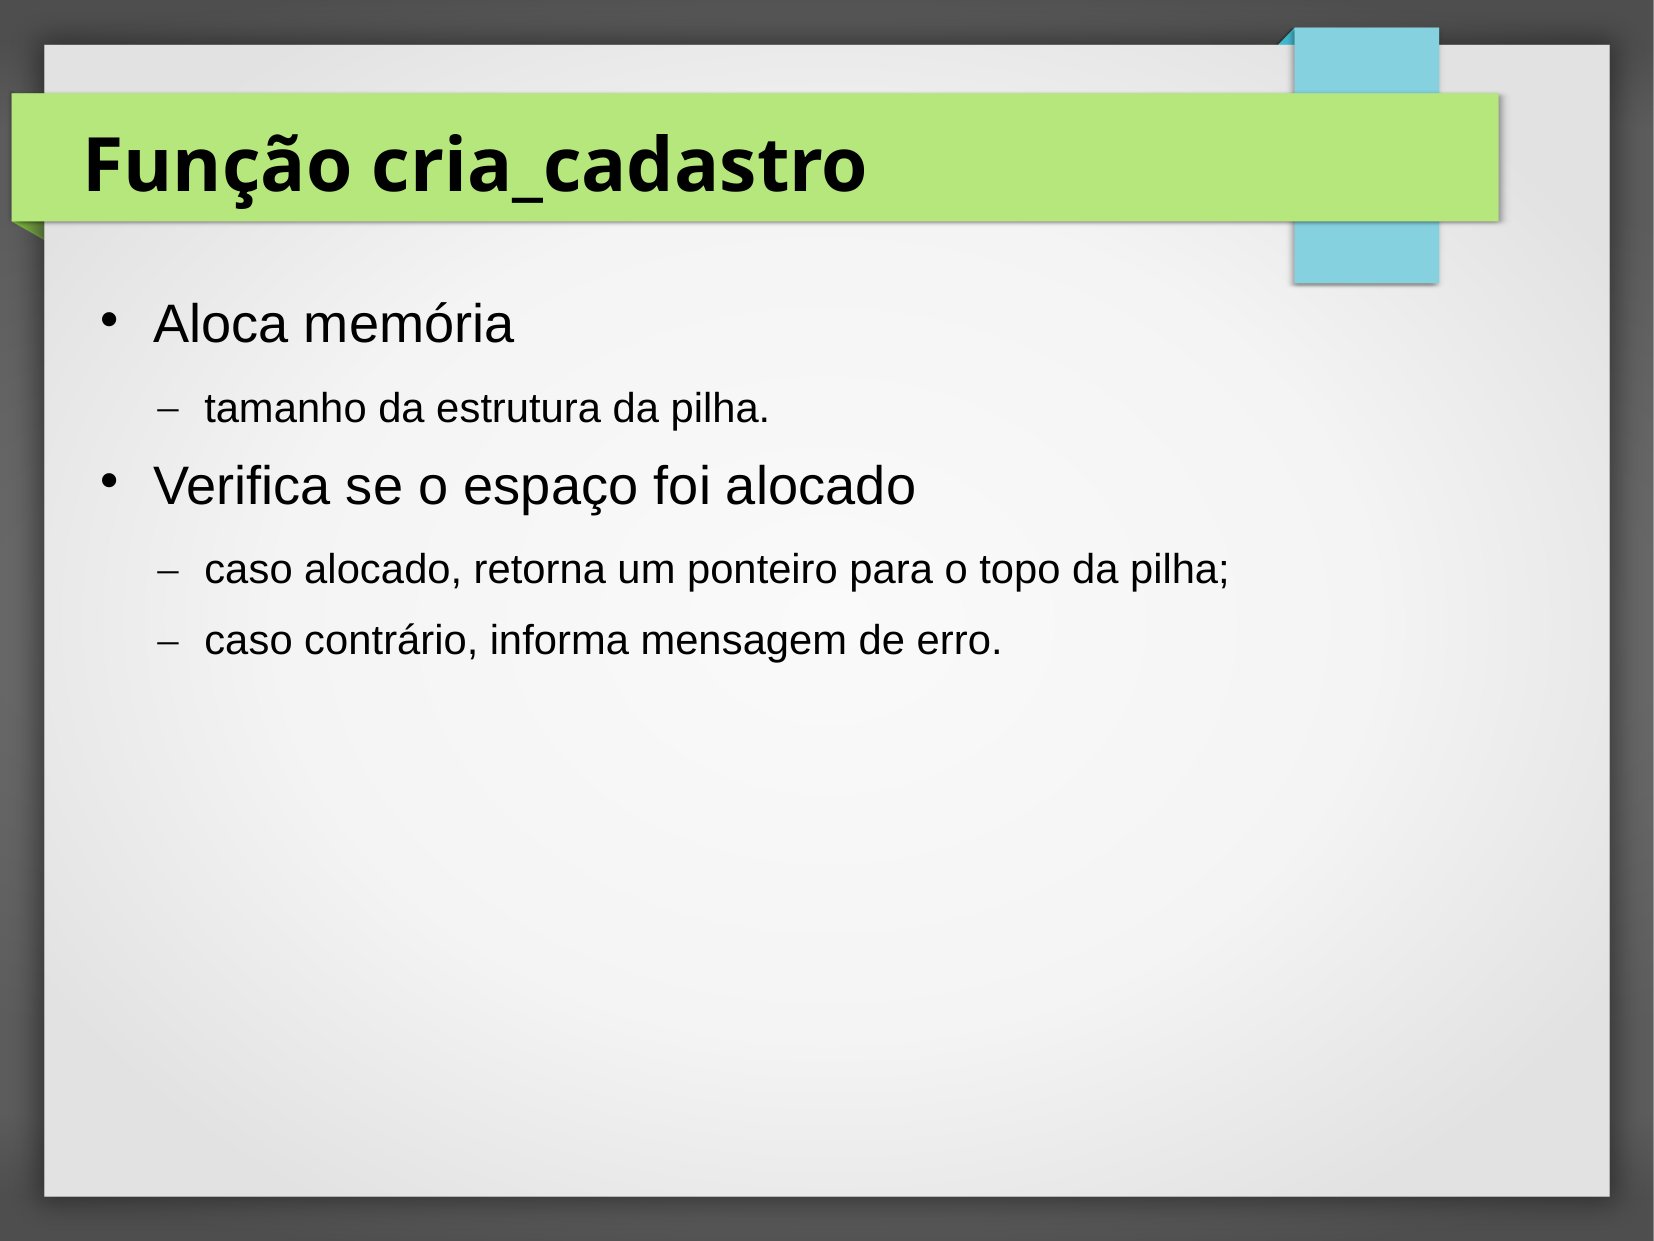

# Função cria_cadastro
Aloca memória
tamanho da estrutura da pilha.
Verifica se o espaço foi alocado
caso alocado, retorna um ponteiro para o topo da pilha;
caso contrário, informa mensagem de erro.